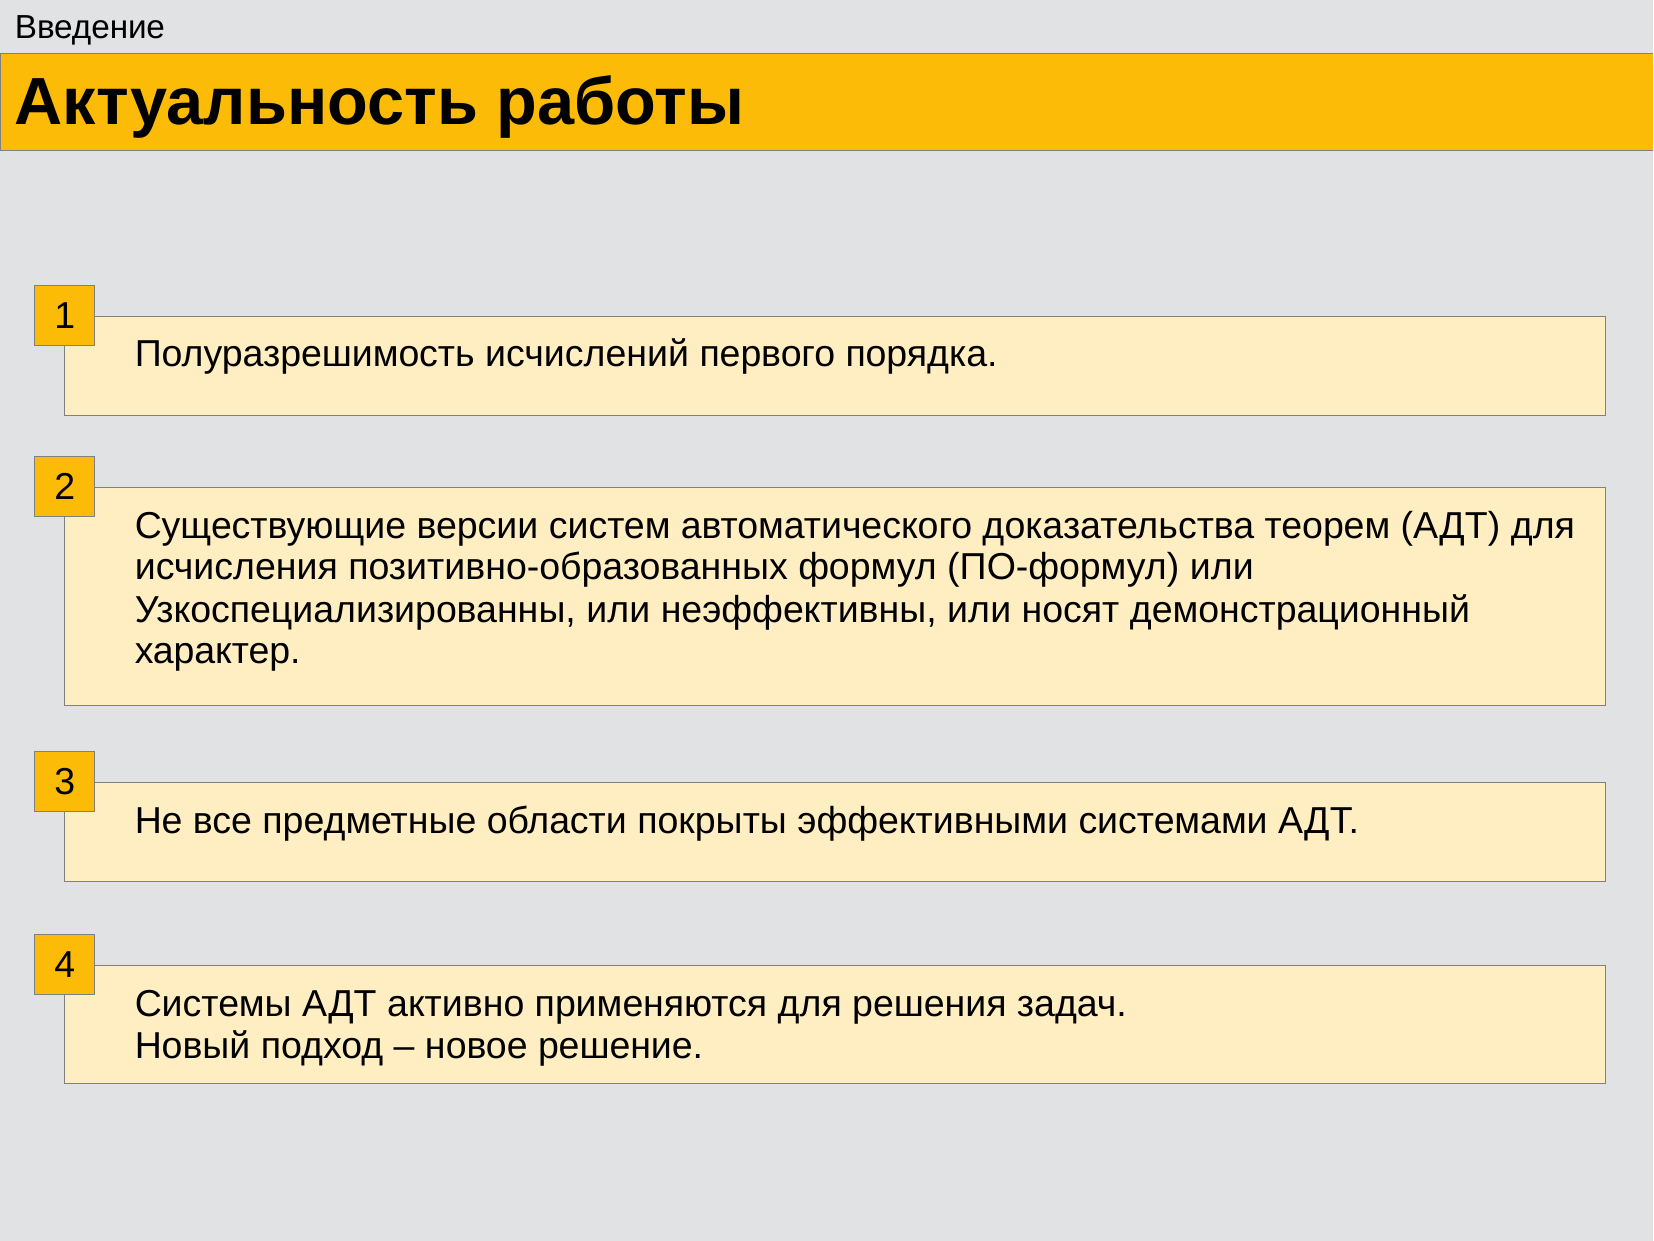

Введение
Актуальность работы
1
Полуразрешимость исчислений первого порядка.
2
Существующие версии систем автоматического доказательства теорем (АДТ) для
исчисления позитивно-образованных формул (ПО-формул) или
Узкоспециализированны, или неэффективны, или носят демонстрационный
характер.
3
Не все предметные области покрыты эффективными системами АДТ.
4
Системы АДТ активно применяются для решения задач.
Новый подход – новое решение.